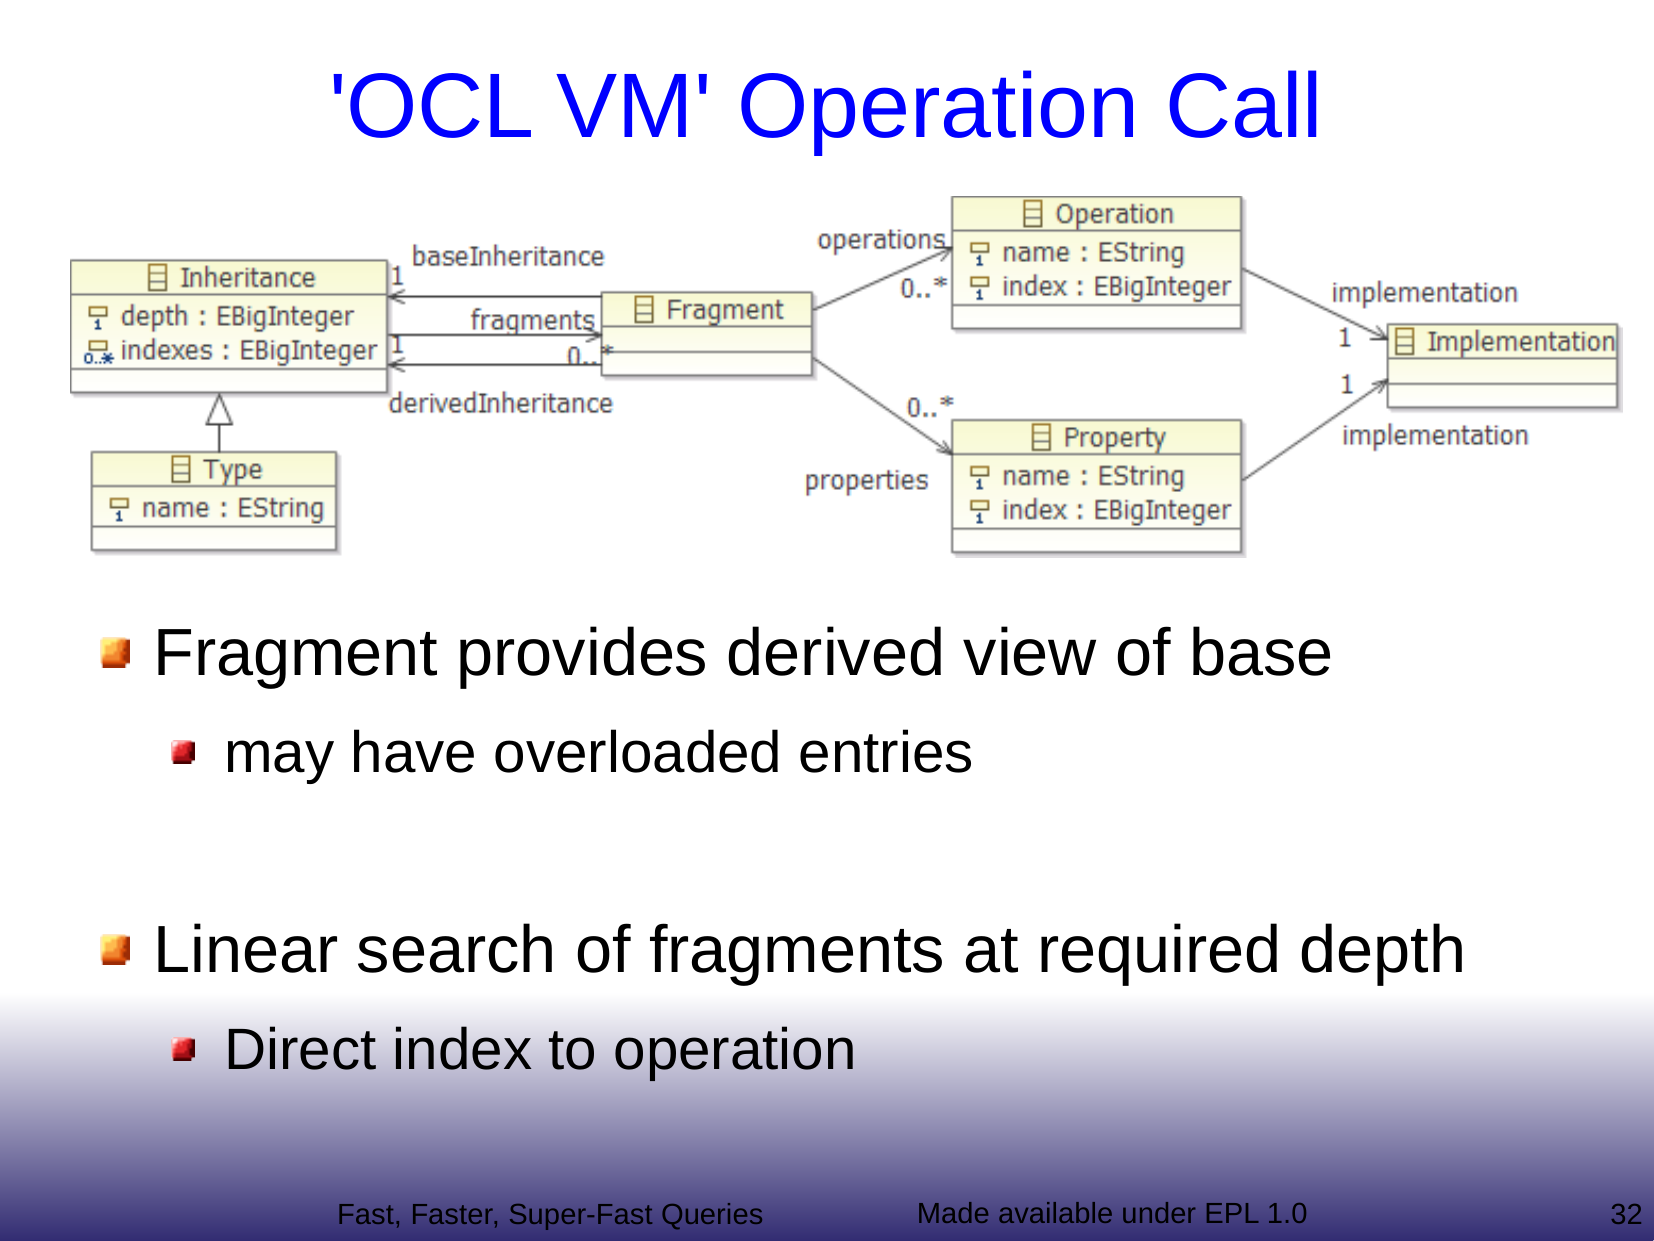

# 'OCL VM' Operation Call
Fragment provides derived view of base
may have overloaded entries
Linear search of fragments at required depth
Direct index to operation
Fast, Faster, Super-Fast Queries
32